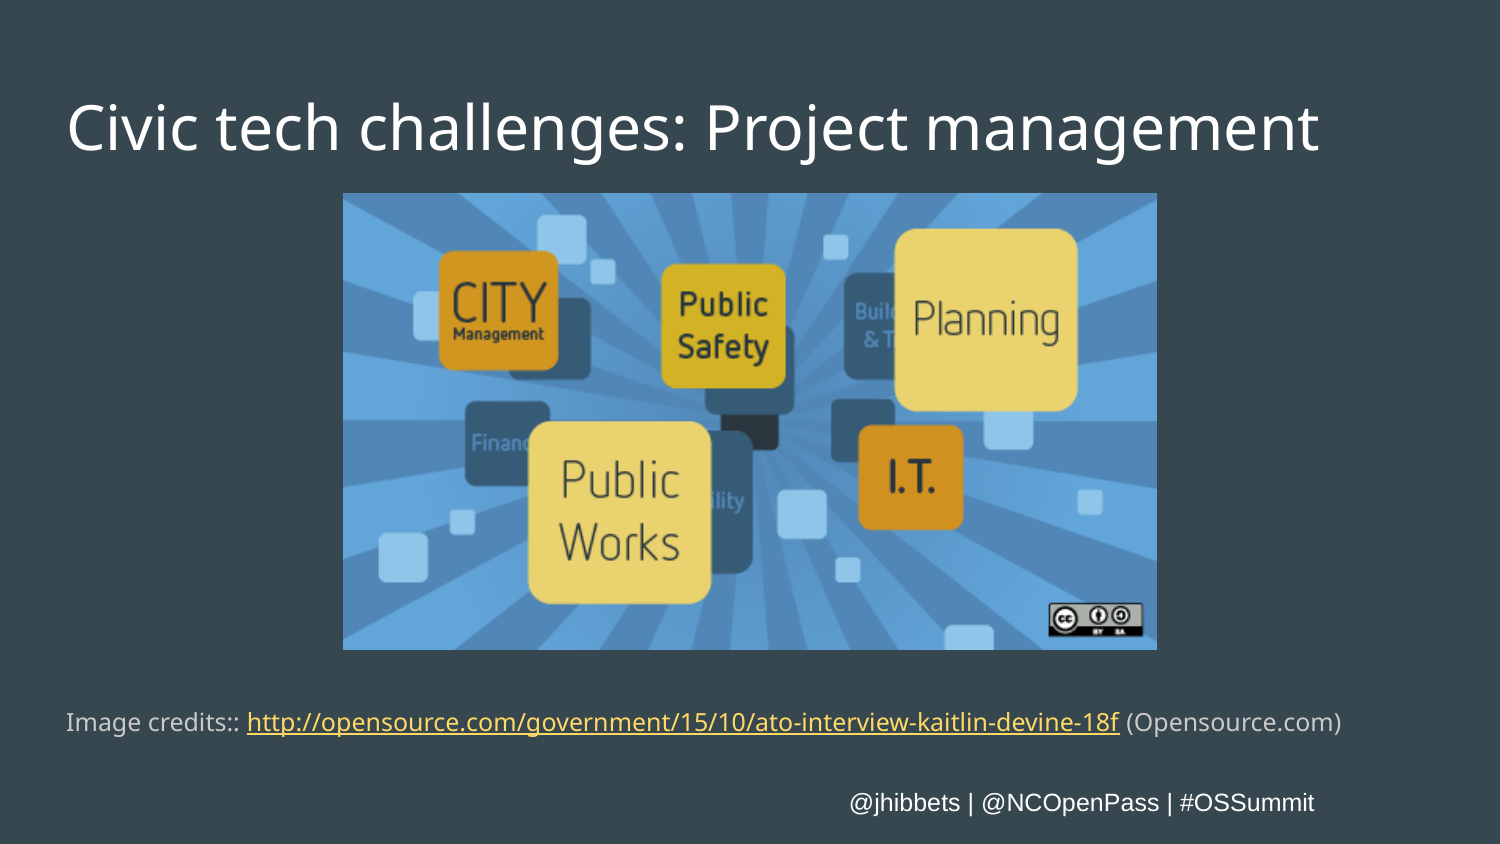

# Civic tech challenges: Project management
Image credits:: http://opensource.com/government/15/10/ato-interview-kaitlin-devine-18f (Opensource.com)